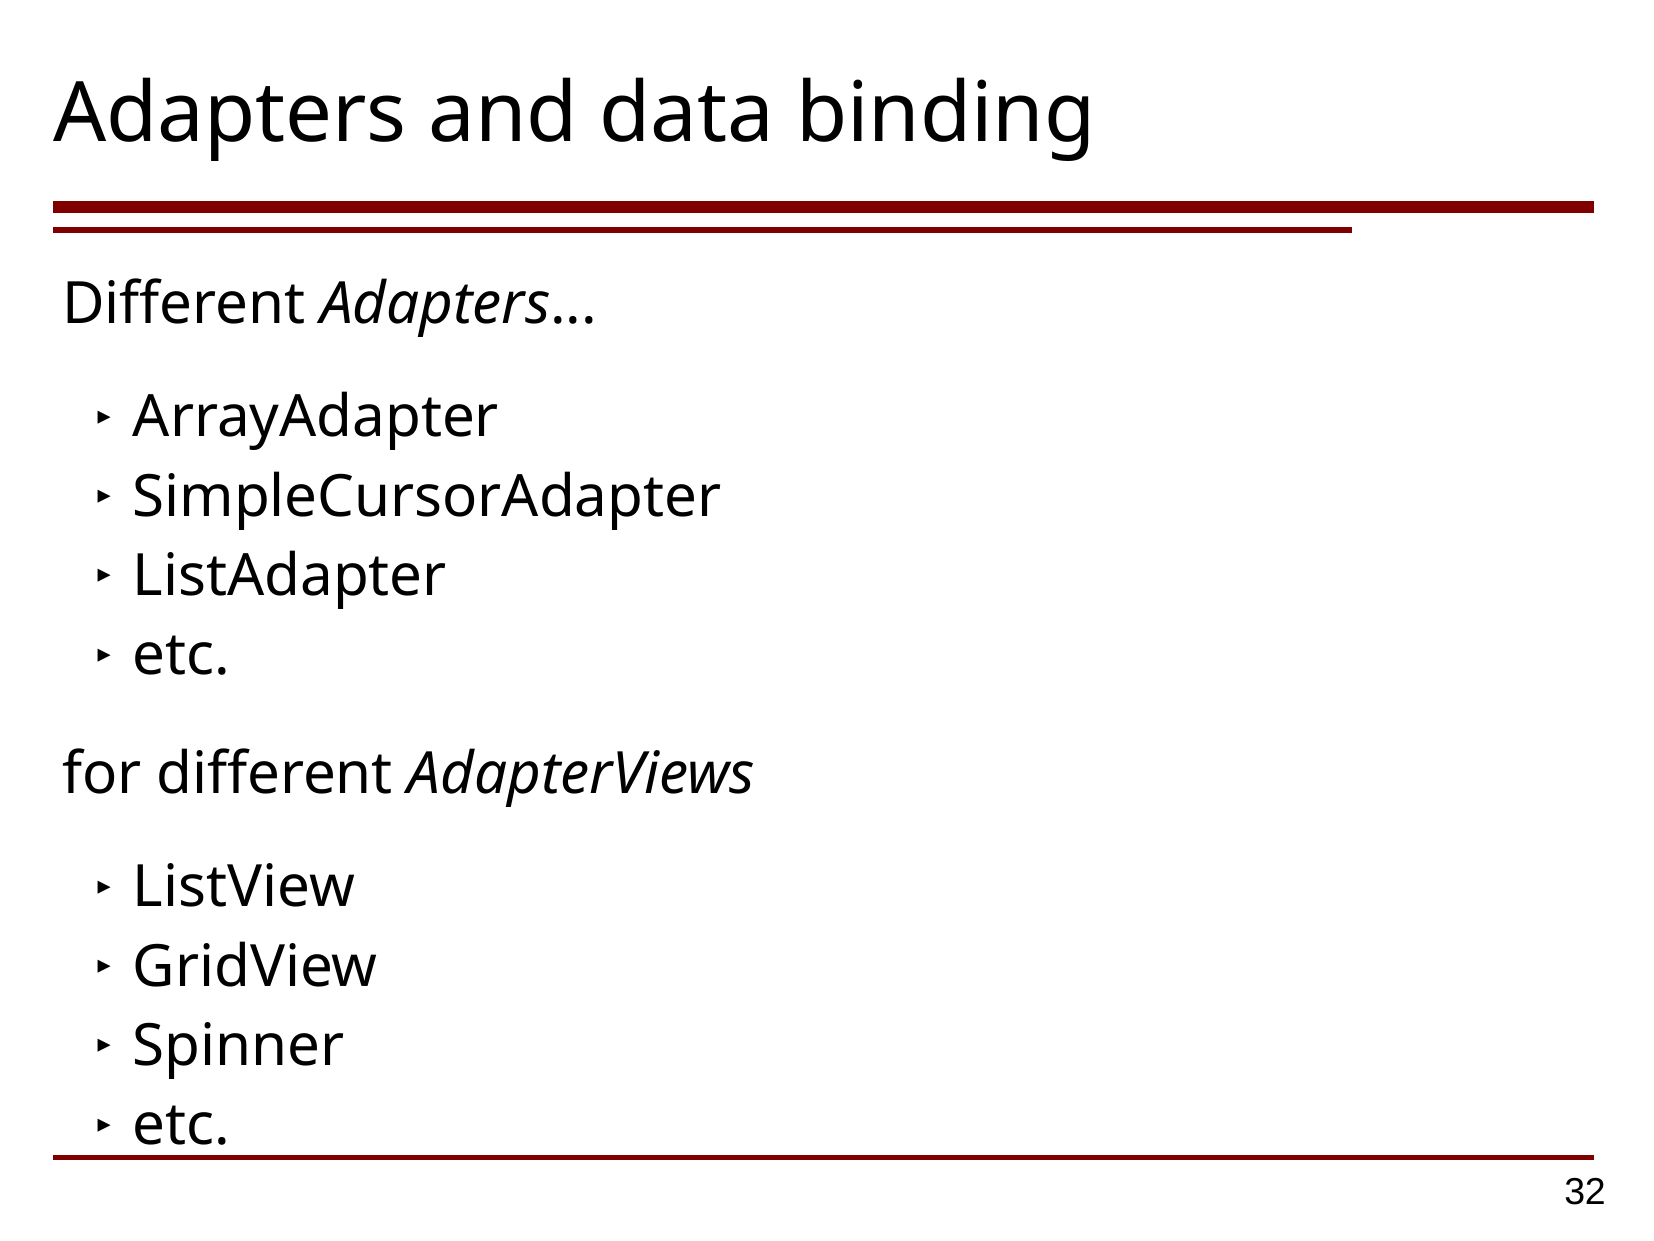

# Adapters and data binding
Different Adapters...
ArrayAdapter
SimpleCursorAdapter
ListAdapter
etc.
for different AdapterViews
ListView
GridView
Spinner
etc.